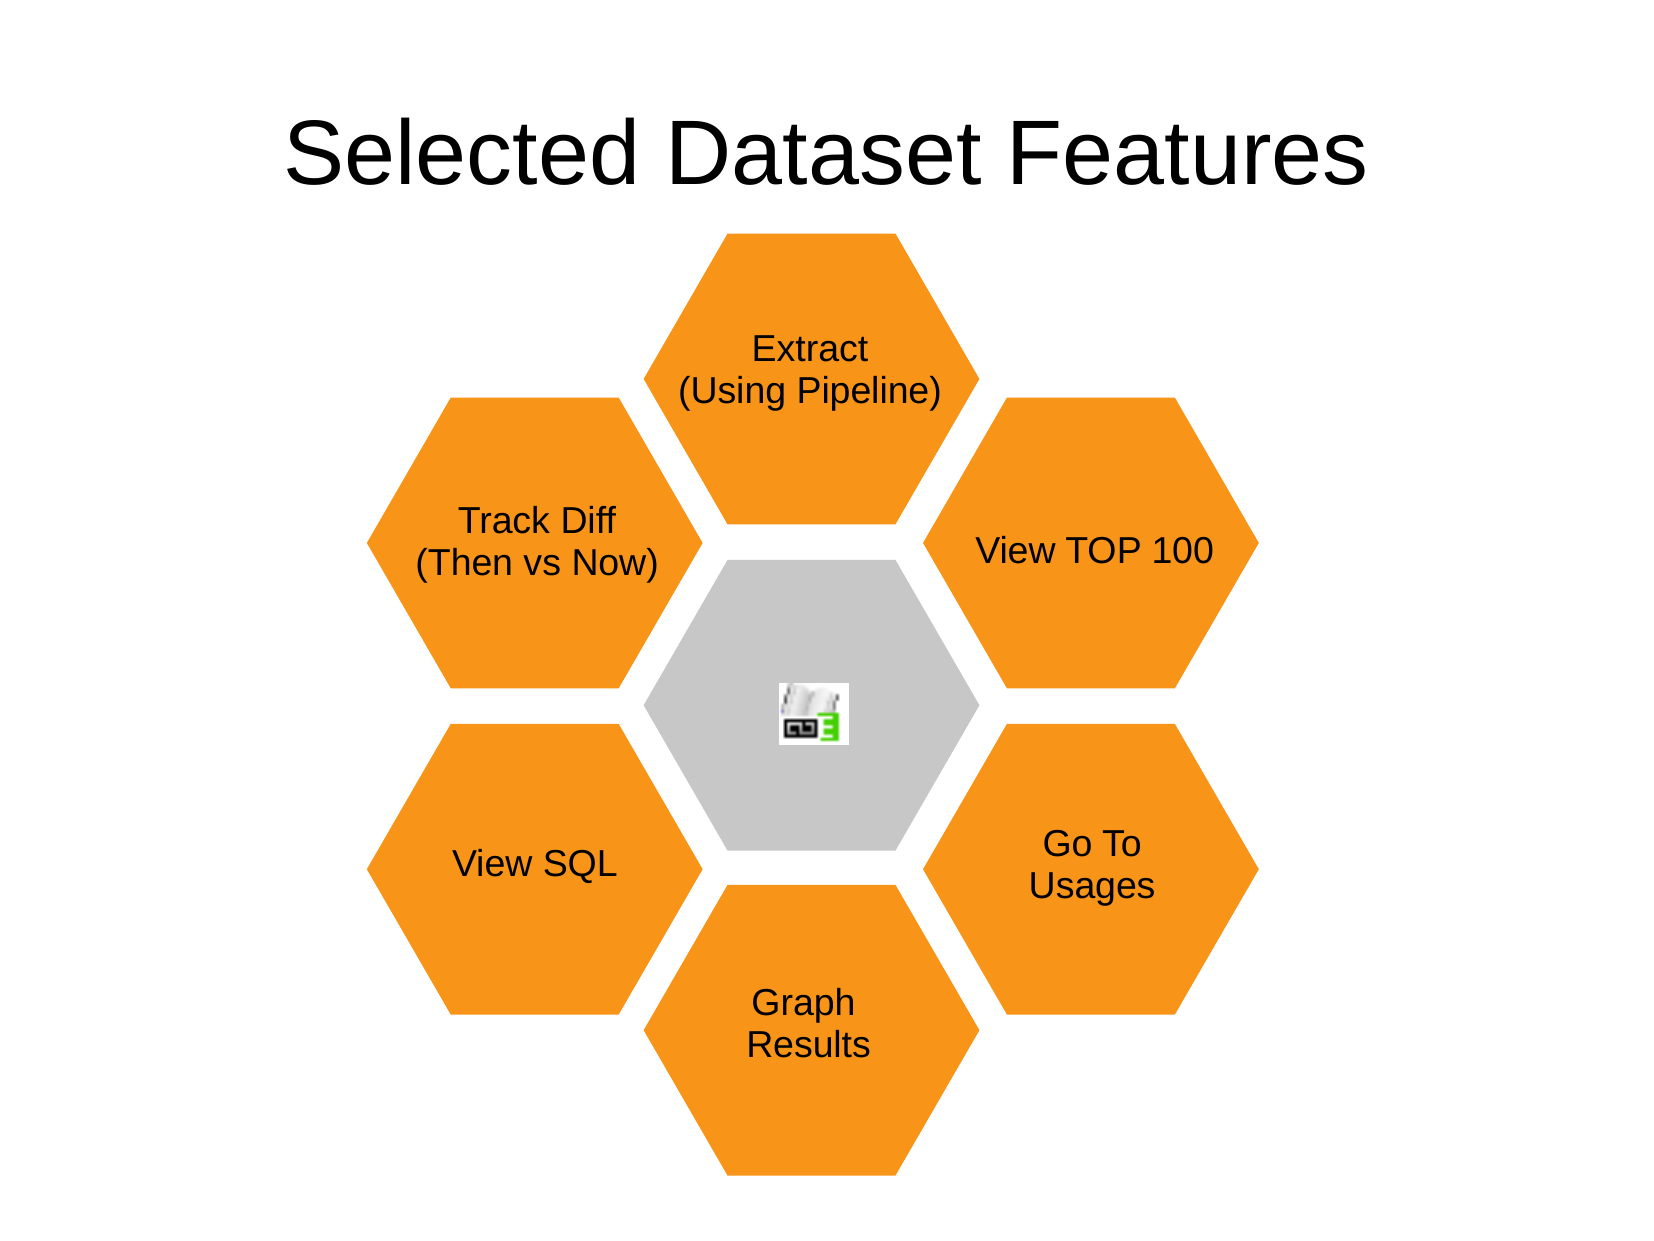

# Selected Dataset Features
Extract
(Using Pipeline)
Track Diff
(Then vs Now)
View TOP 100
Go To
Usages
View SQL
Graph
Results